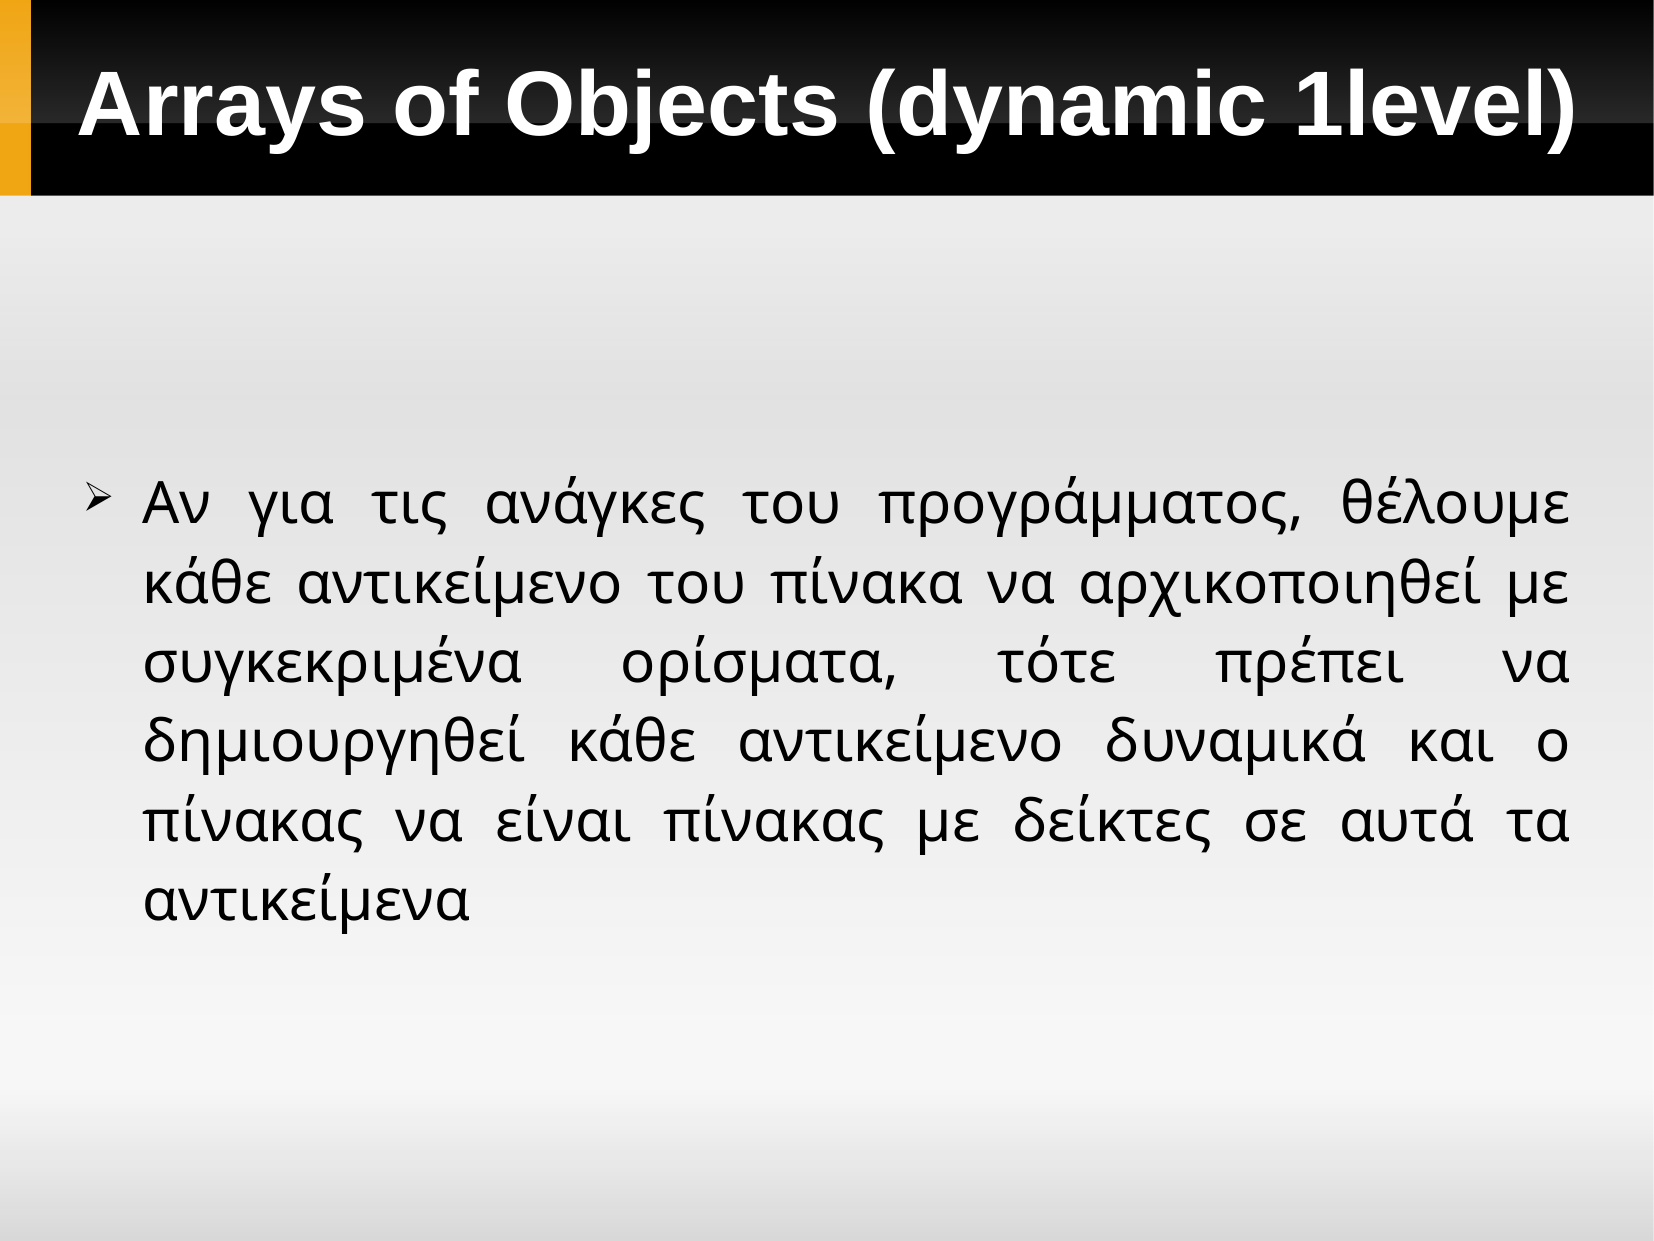

# Arrays of Objects (dynamic 1level)
Αν για τις ανάγκες του προγράμματος, θέλουμε κάθε αντικείμενο του πίνακα να αρχικοποιηθεί με συγκεκριμένα ορίσματα, τότε πρέπει να δημιουργηθεί κάθε αντικείμενο δυναμικά και ο πίνακας να είναι πίνακας με δείκτες σε αυτά τα αντικείμενα